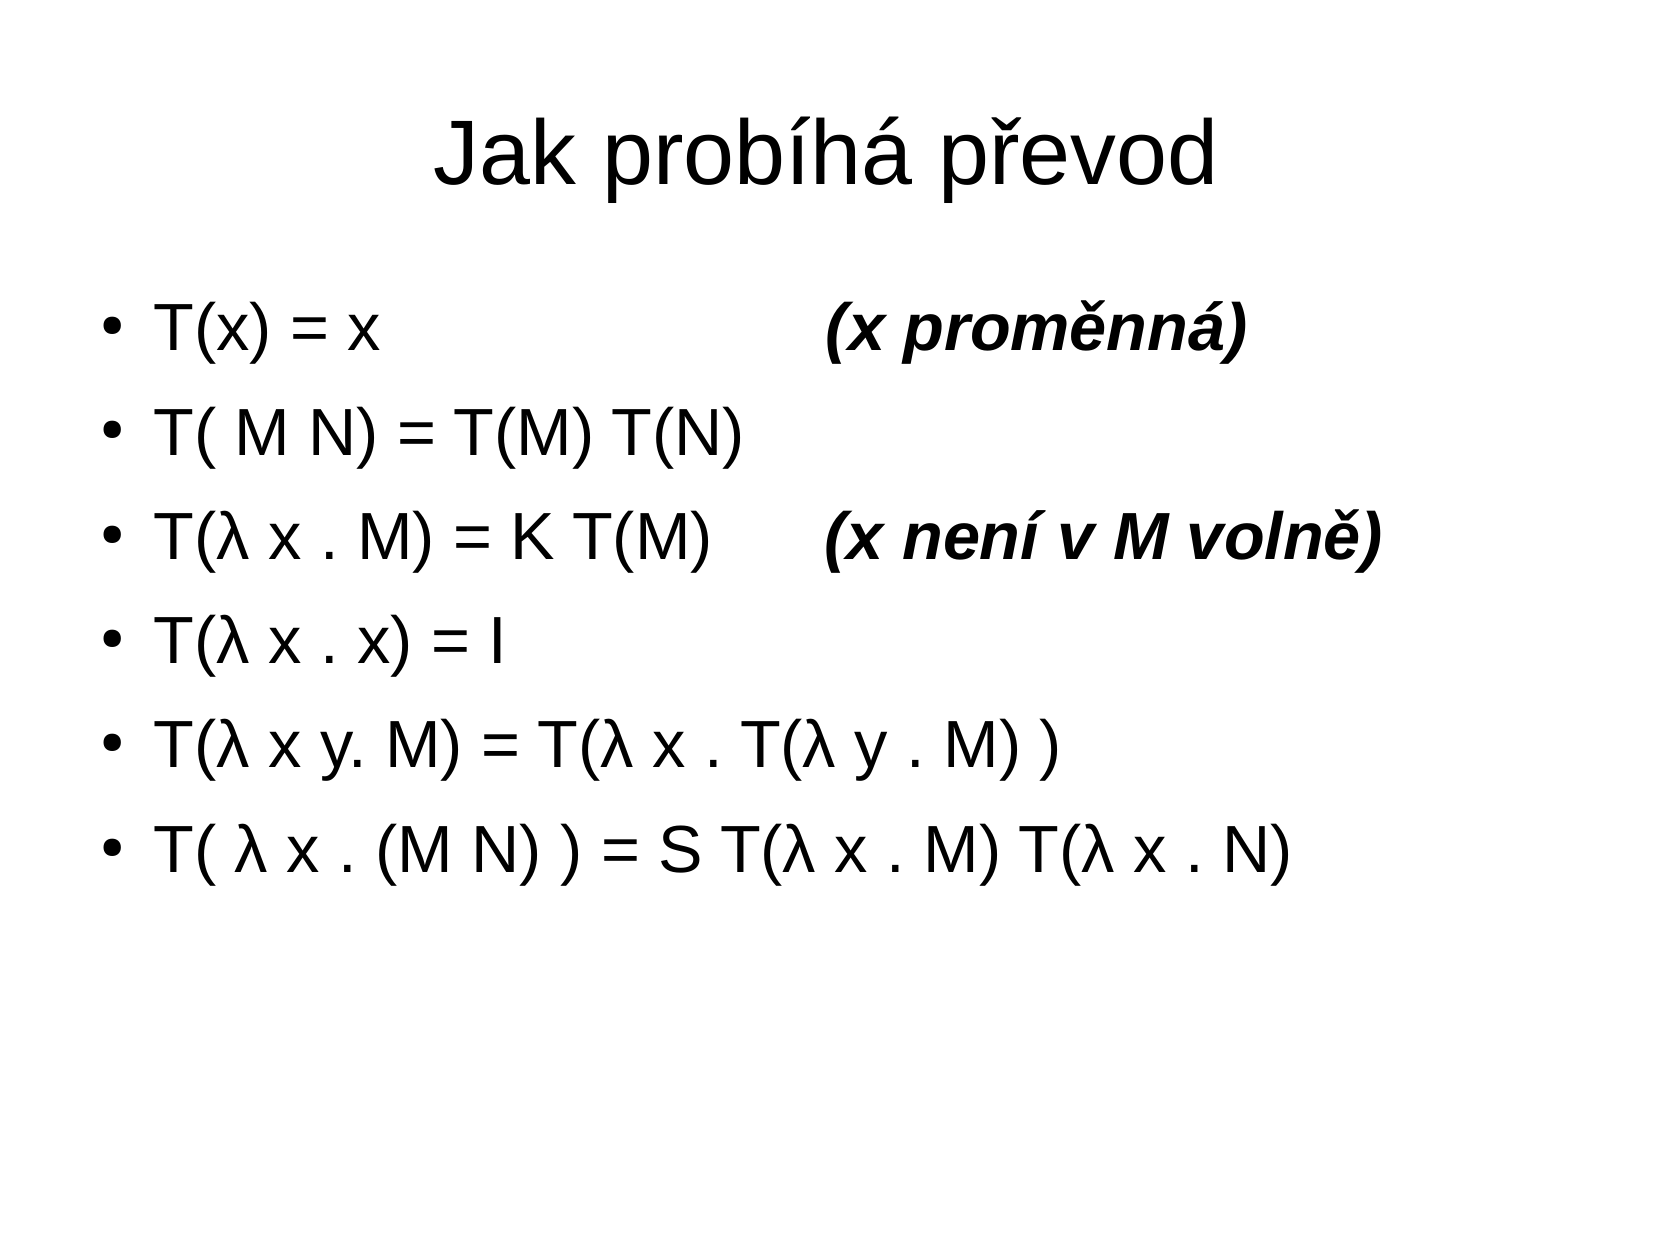

# Jak probíhá převod
T(x) = x (x proměnná)
T( M N) = T(M) T(N)
T(λ x . M) = K T(M) (x není v M volně)
T(λ x . x) = I
T(λ x y. M) = T(λ x . T(λ y . M) )
T( λ x . (M N) ) = S T(λ x . M) T(λ x . N)